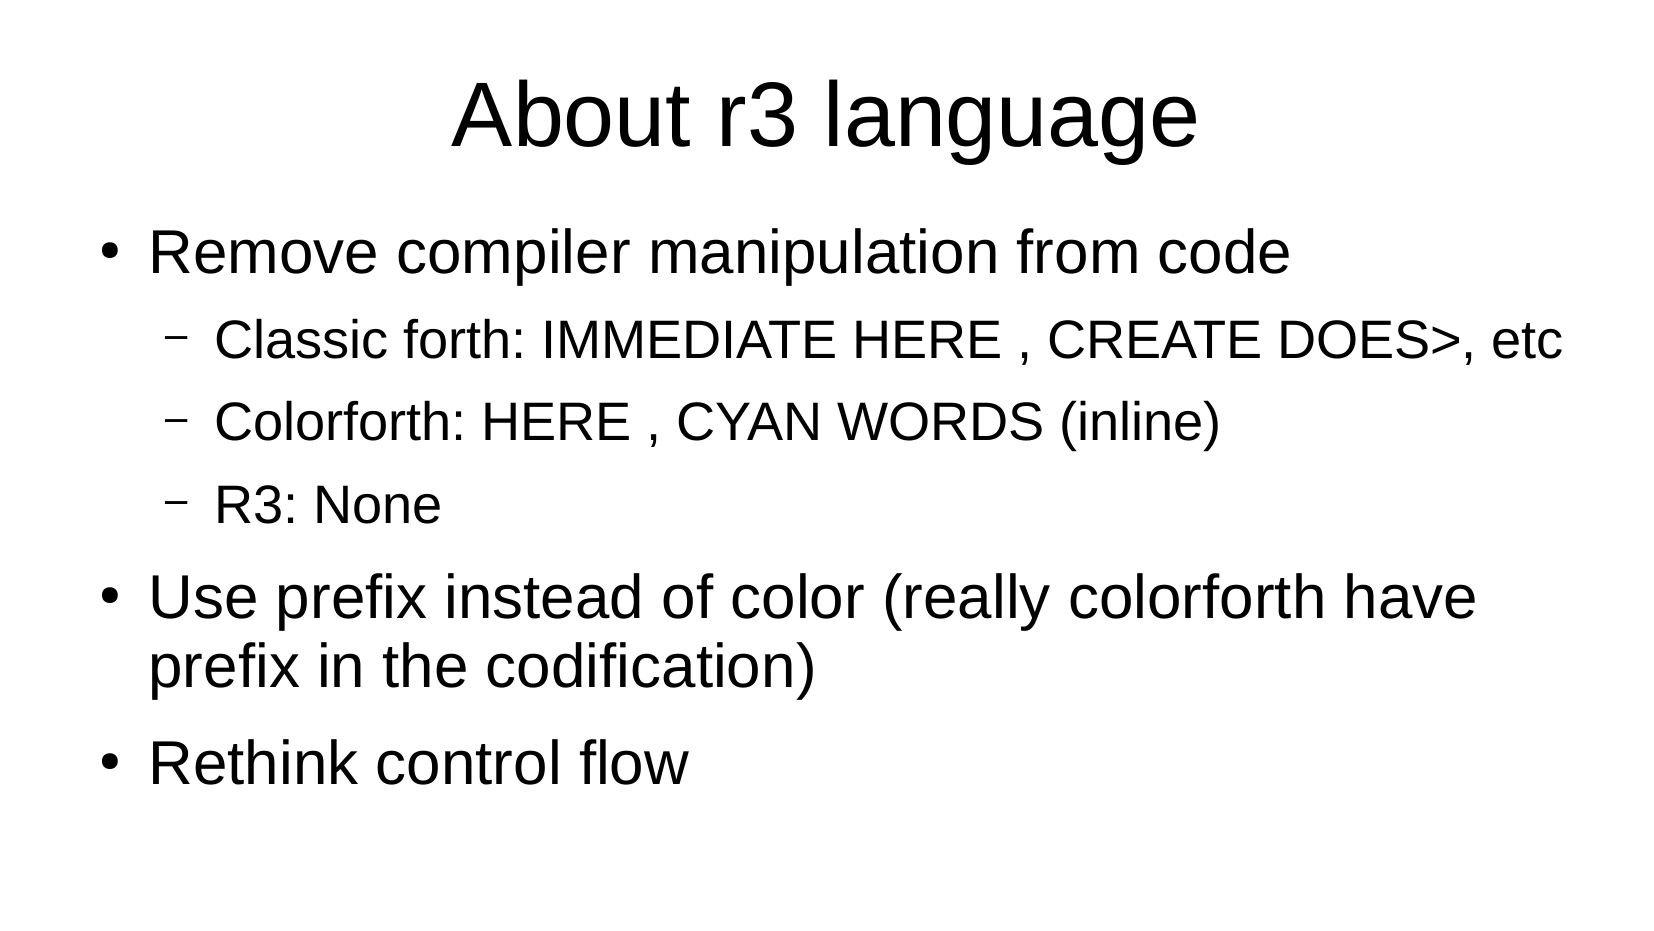

# About r3 language
Remove compiler manipulation from code
Classic forth: IMMEDIATE HERE , CREATE DOES>, etc
Colorforth: HERE , CYAN WORDS (inline)
R3: None
Use prefix instead of color (really colorforth have prefix in the codification)
Rethink control flow